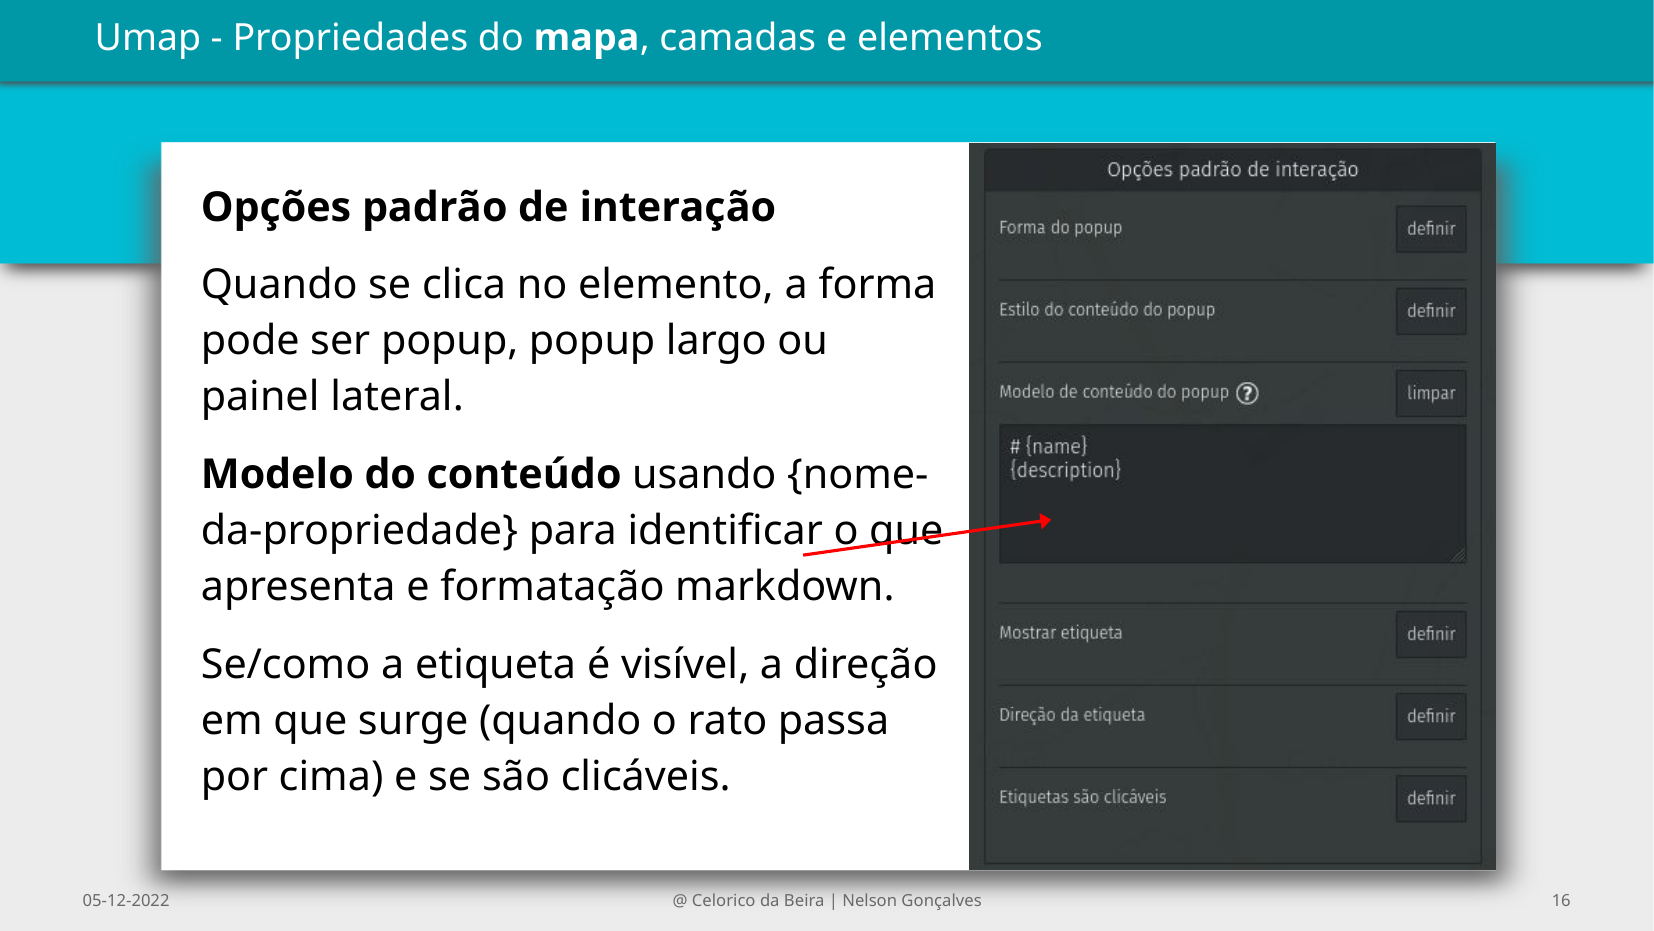

# Umap - Propriedades do mapa, camadas e elementos
Opções padrão de interação
Quando se clica no elemento, a forma pode ser popup, popup largo ou painel lateral.
Modelo do conteúdo usando {nome-da-propriedade} para identificar o que apresenta e formatação markdown.
Se/como a etiqueta é visível, a direção em que surge (quando o rato passa por cima) e se são clicáveis.
05-12-2022
@ Celorico da Beira | Nelson Gonçalves
16